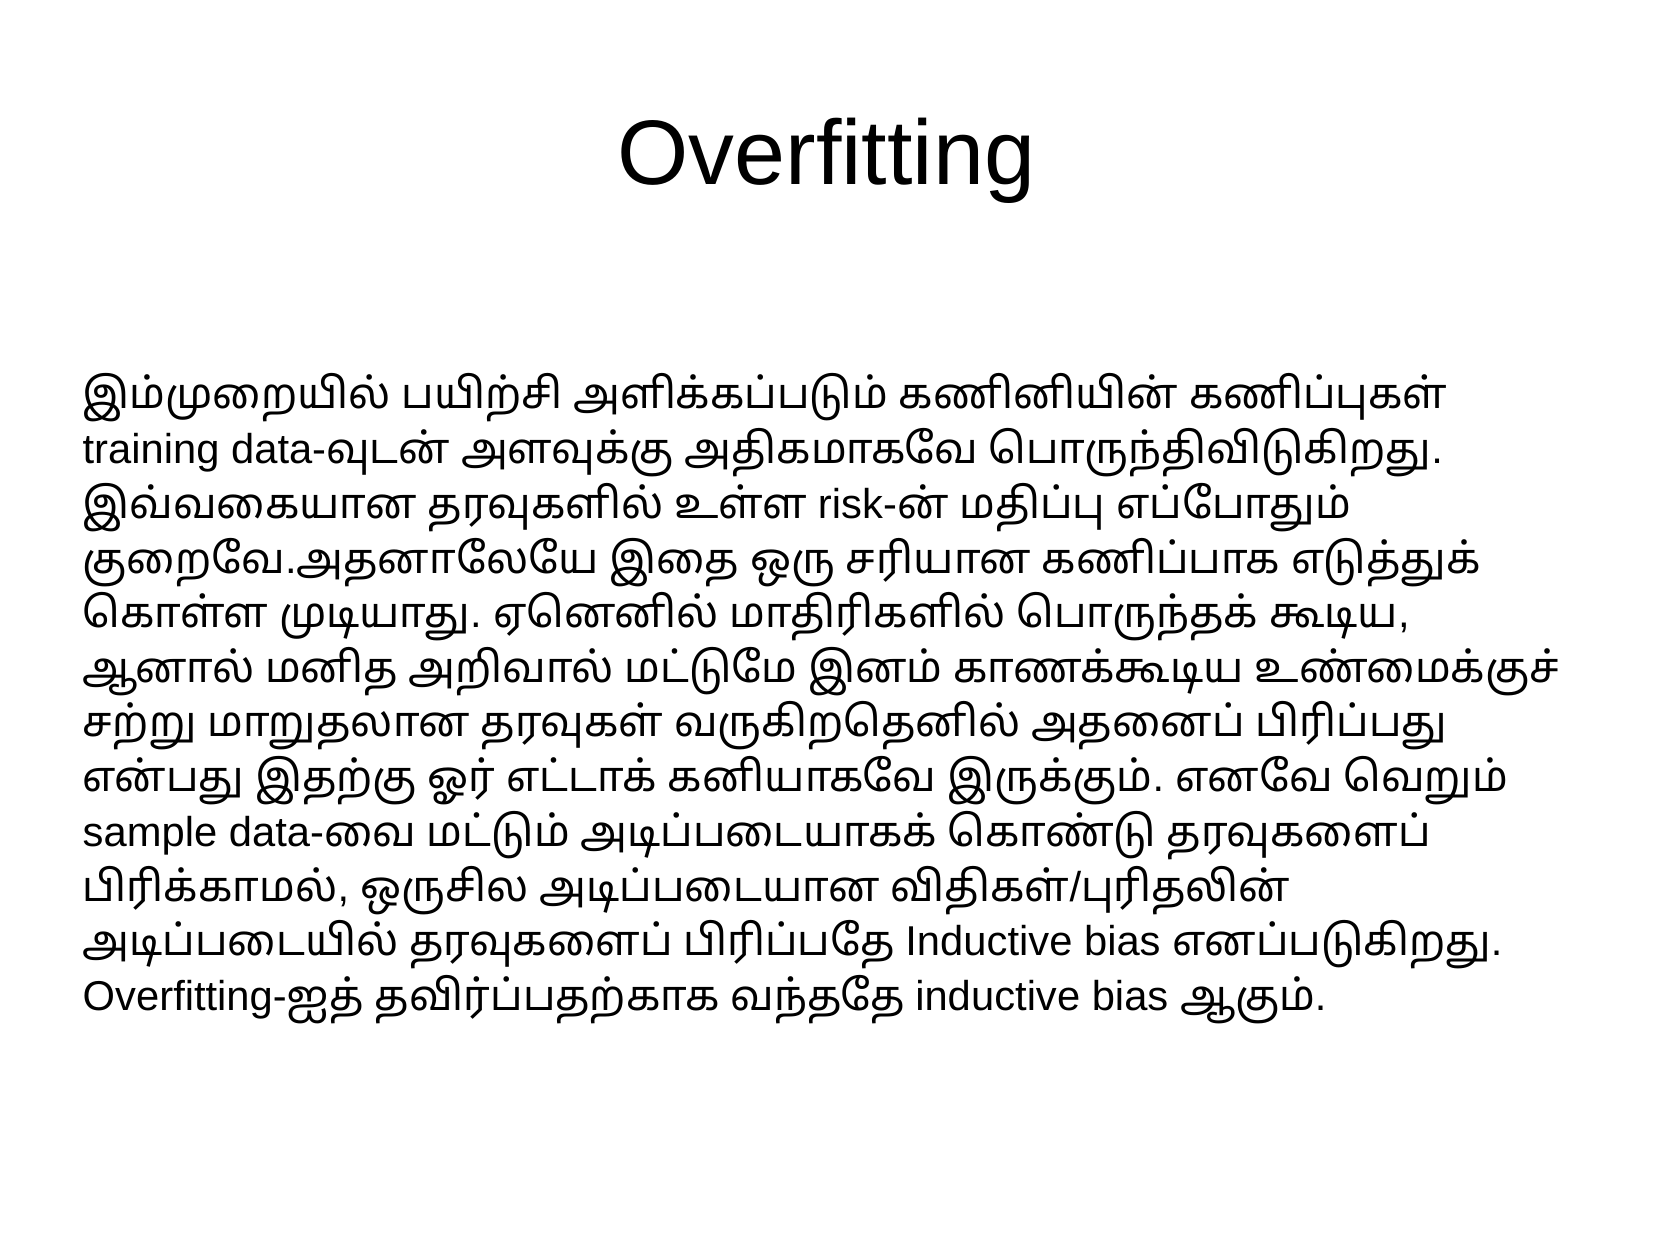

# Overfitting
இம்முறையில் பயிற்சி அளிக்கப்படும் கணினியின் கணிப்புகள் training data-வுடன் அளவுக்கு அதிகமாகவே பொருந்திவிடுகிறது. இவ்வகையான தரவுகளில் உள்ள risk-ன் மதிப்பு எப்போதும் குறைவே.அதனாலேயே இதை ஒரு சரியான கணிப்பாக எடுத்துக் கொள்ள முடியாது. ஏனெனில் மாதிரிகளில் பொருந்தக் கூடிய, ஆனால் மனித அறிவால் மட்டுமே இனம் காணக்கூடிய உண்மைக்குச் சற்று மாறுதலான தரவுகள் வருகிறதெனில் அதனைப் பிரிப்பது என்பது இதற்கு ஓர் எட்டாக் கனியாகவே இருக்கும். எனவே வெறும் sample data-வை மட்டும் அடிப்படையாகக் கொண்டு தரவுகளைப் பிரிக்காமல், ஒருசில அடிப்படையான விதிகள்/புரிதலின் அடிப்படையில் தரவுகளைப் பிரிப்பதே Inductive bias எனப்படுகிறது. Overfitting-ஐத் தவிர்ப்பதற்காக வந்ததே inductive bias ஆகும்.